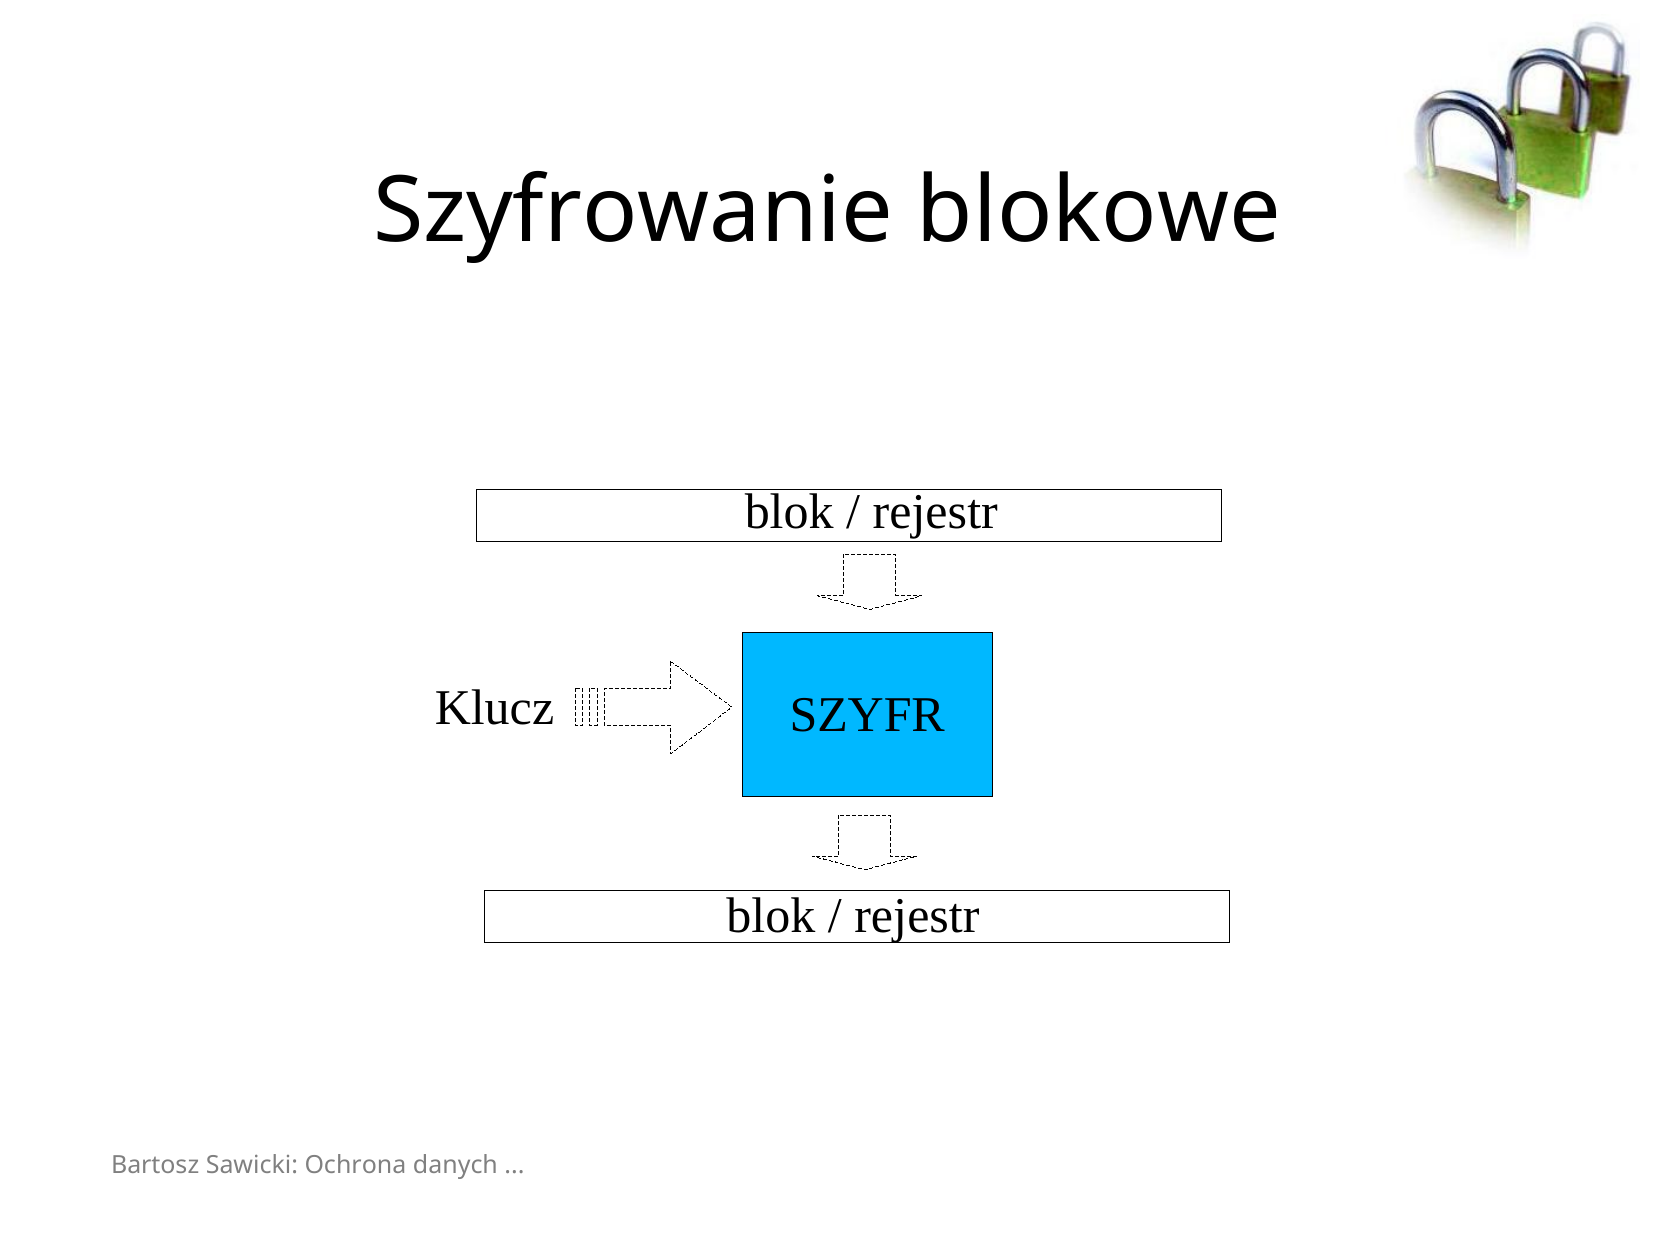

# Szyfrowanie blokowe
blok / rejestr
SZYFR
Klucz
blok / rejestr